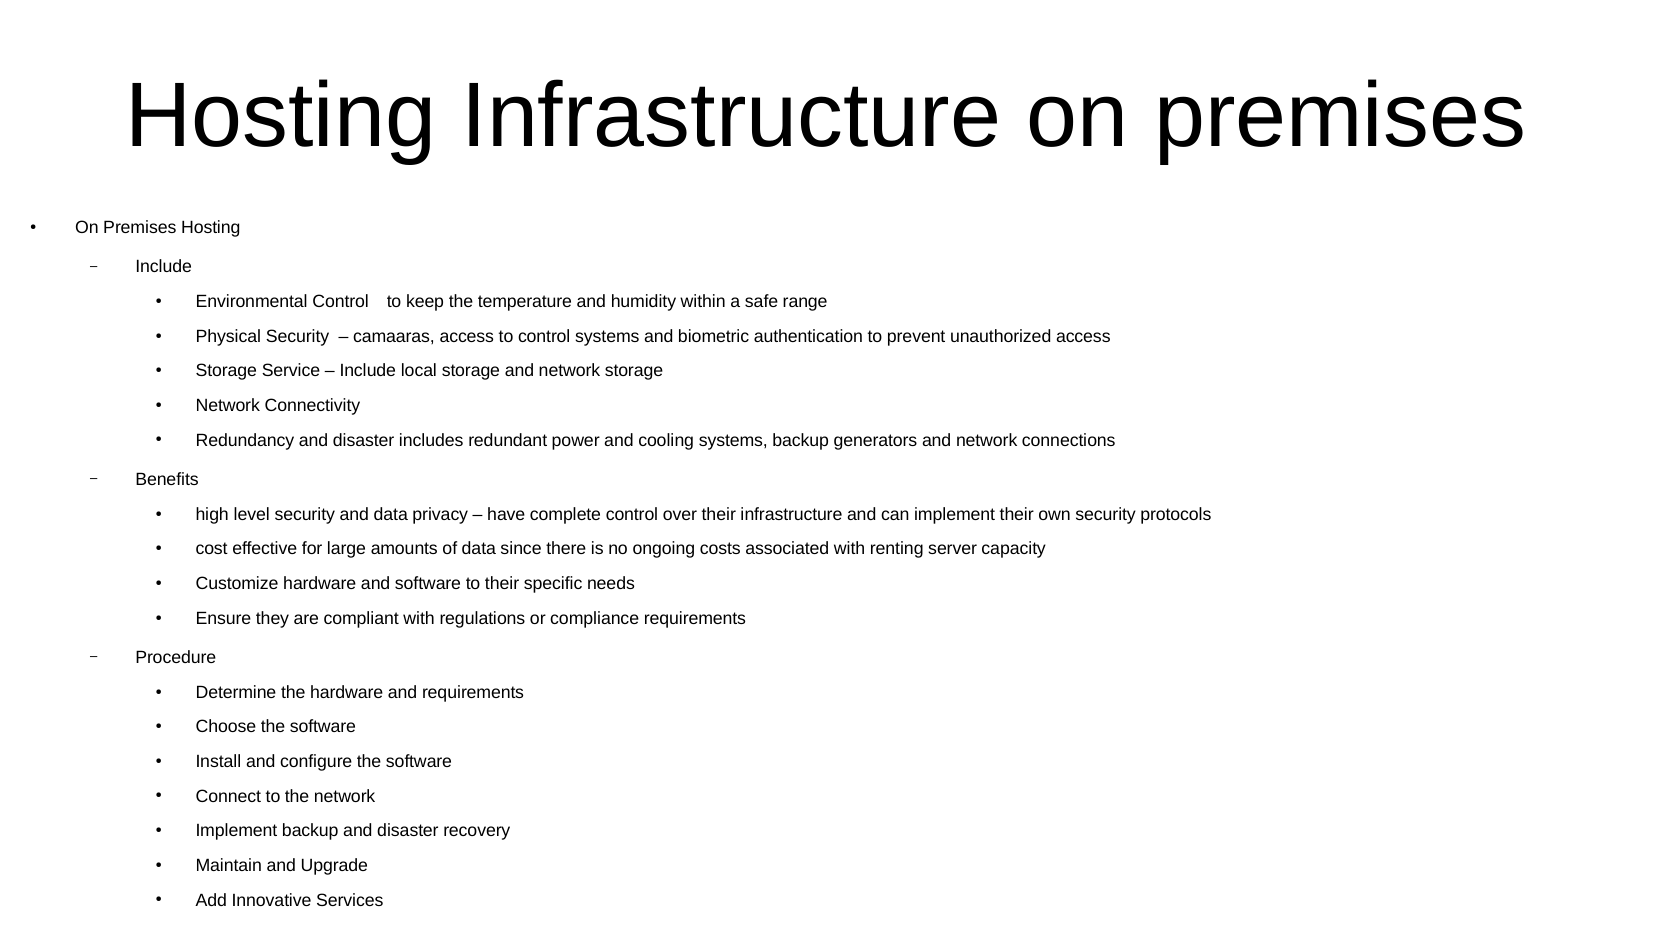

# Hosting Infrastructure on premises
On Premises Hosting
Include
Environmental Control	to keep the temperature and humidity within a safe range
Physical Security – camaaras, access to control systems and biometric authentication to prevent unauthorized access
Storage Service – Include local storage and network storage
Network Connectivity
Redundancy and disaster includes redundant power and cooling systems, backup generators and network connections
Benefits
high level security and data privacy – have complete control over their infrastructure and can implement their own security protocols
cost effective for large amounts of data since there is no ongoing costs associated with renting server capacity
Customize hardware and software to their specific needs
Ensure they are compliant with regulations or compliance requirements
Procedure
Determine the hardware and requirements
Choose the software
Install and configure the software
Connect to the network
Implement backup and disaster recovery
Maintain and Upgrade
Add Innovative Services